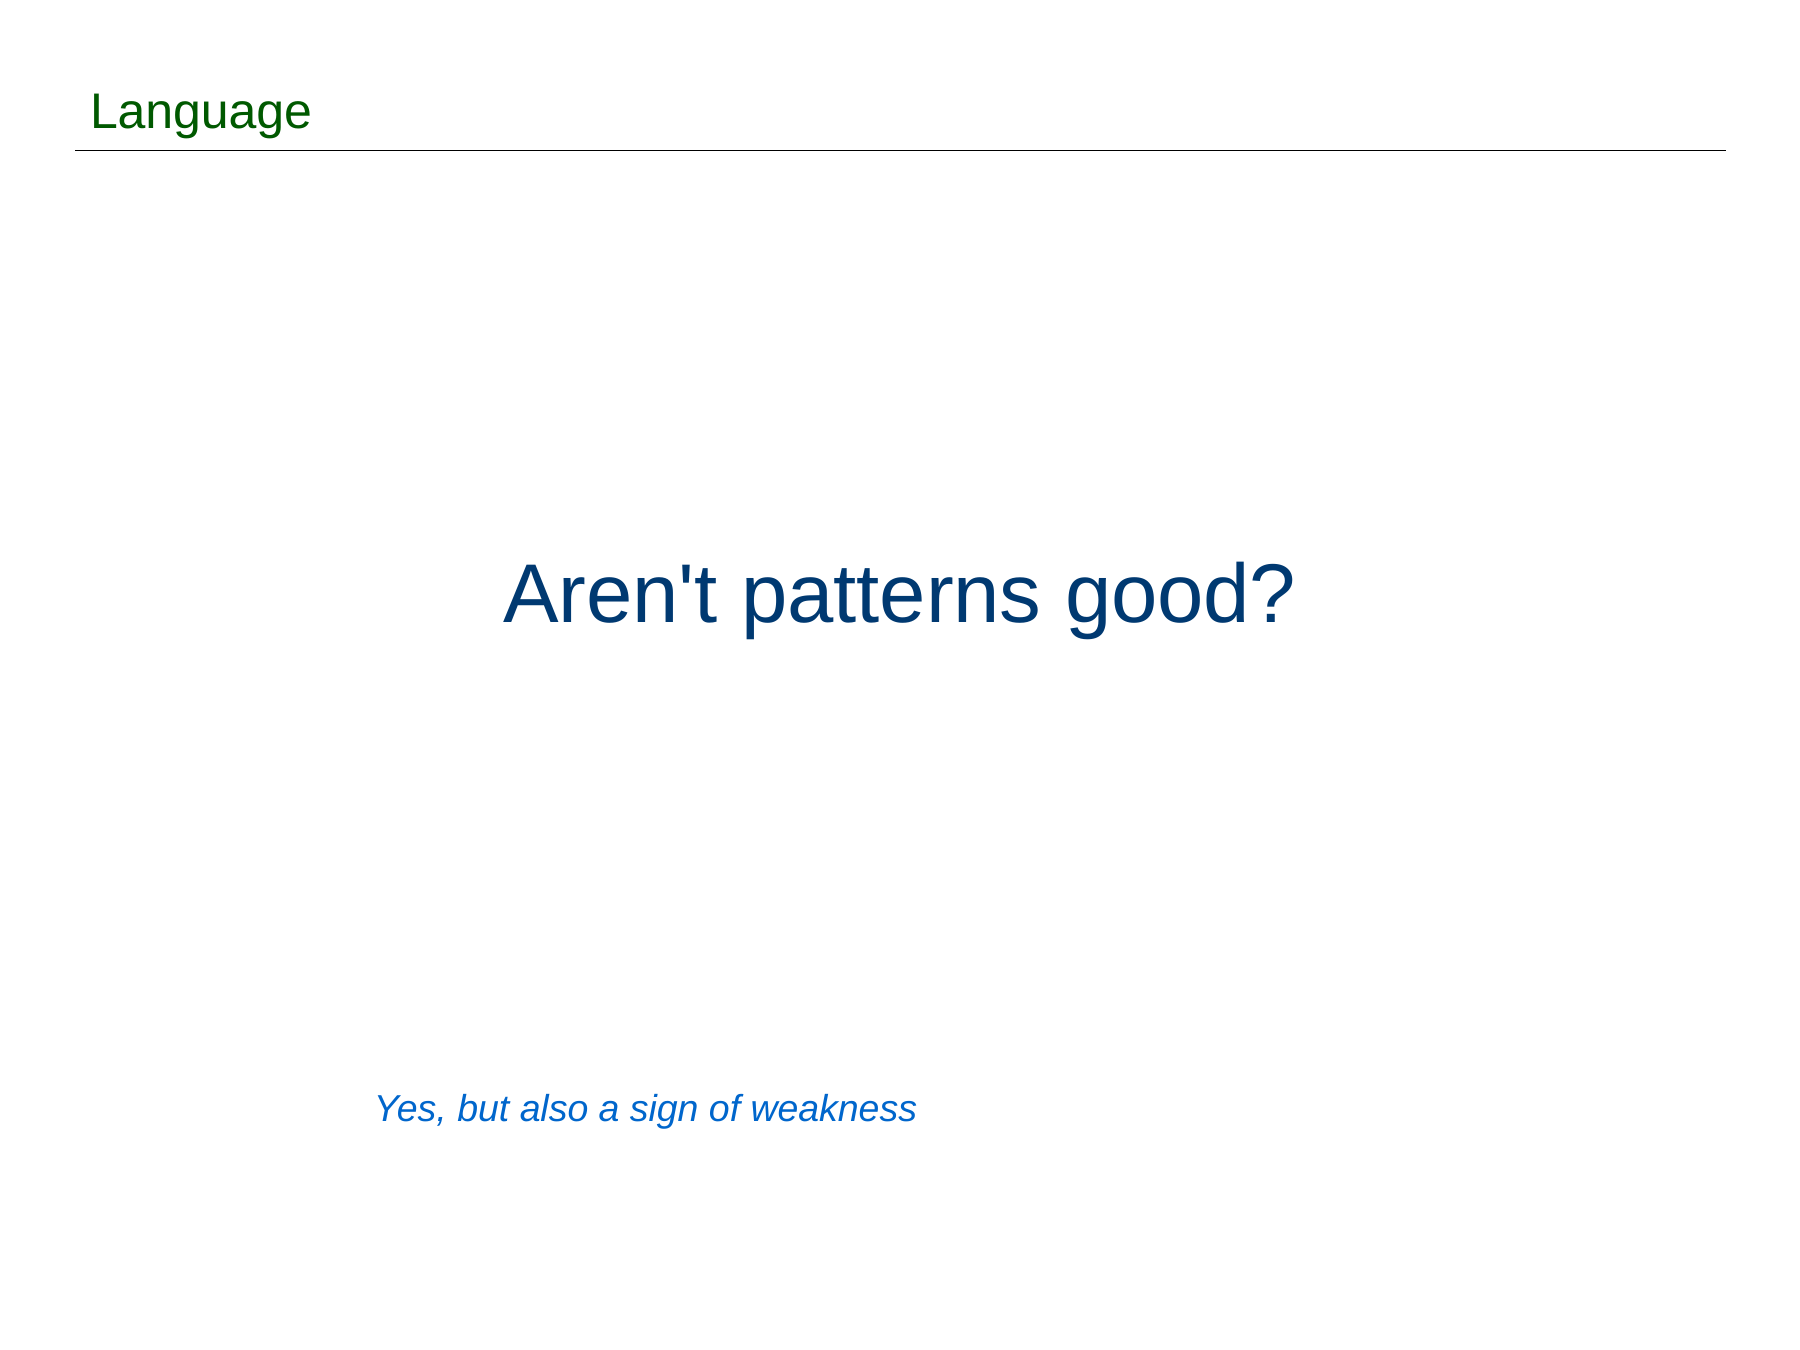

# Language
Aren't patterns good?
Yes, but also a sign of weakness